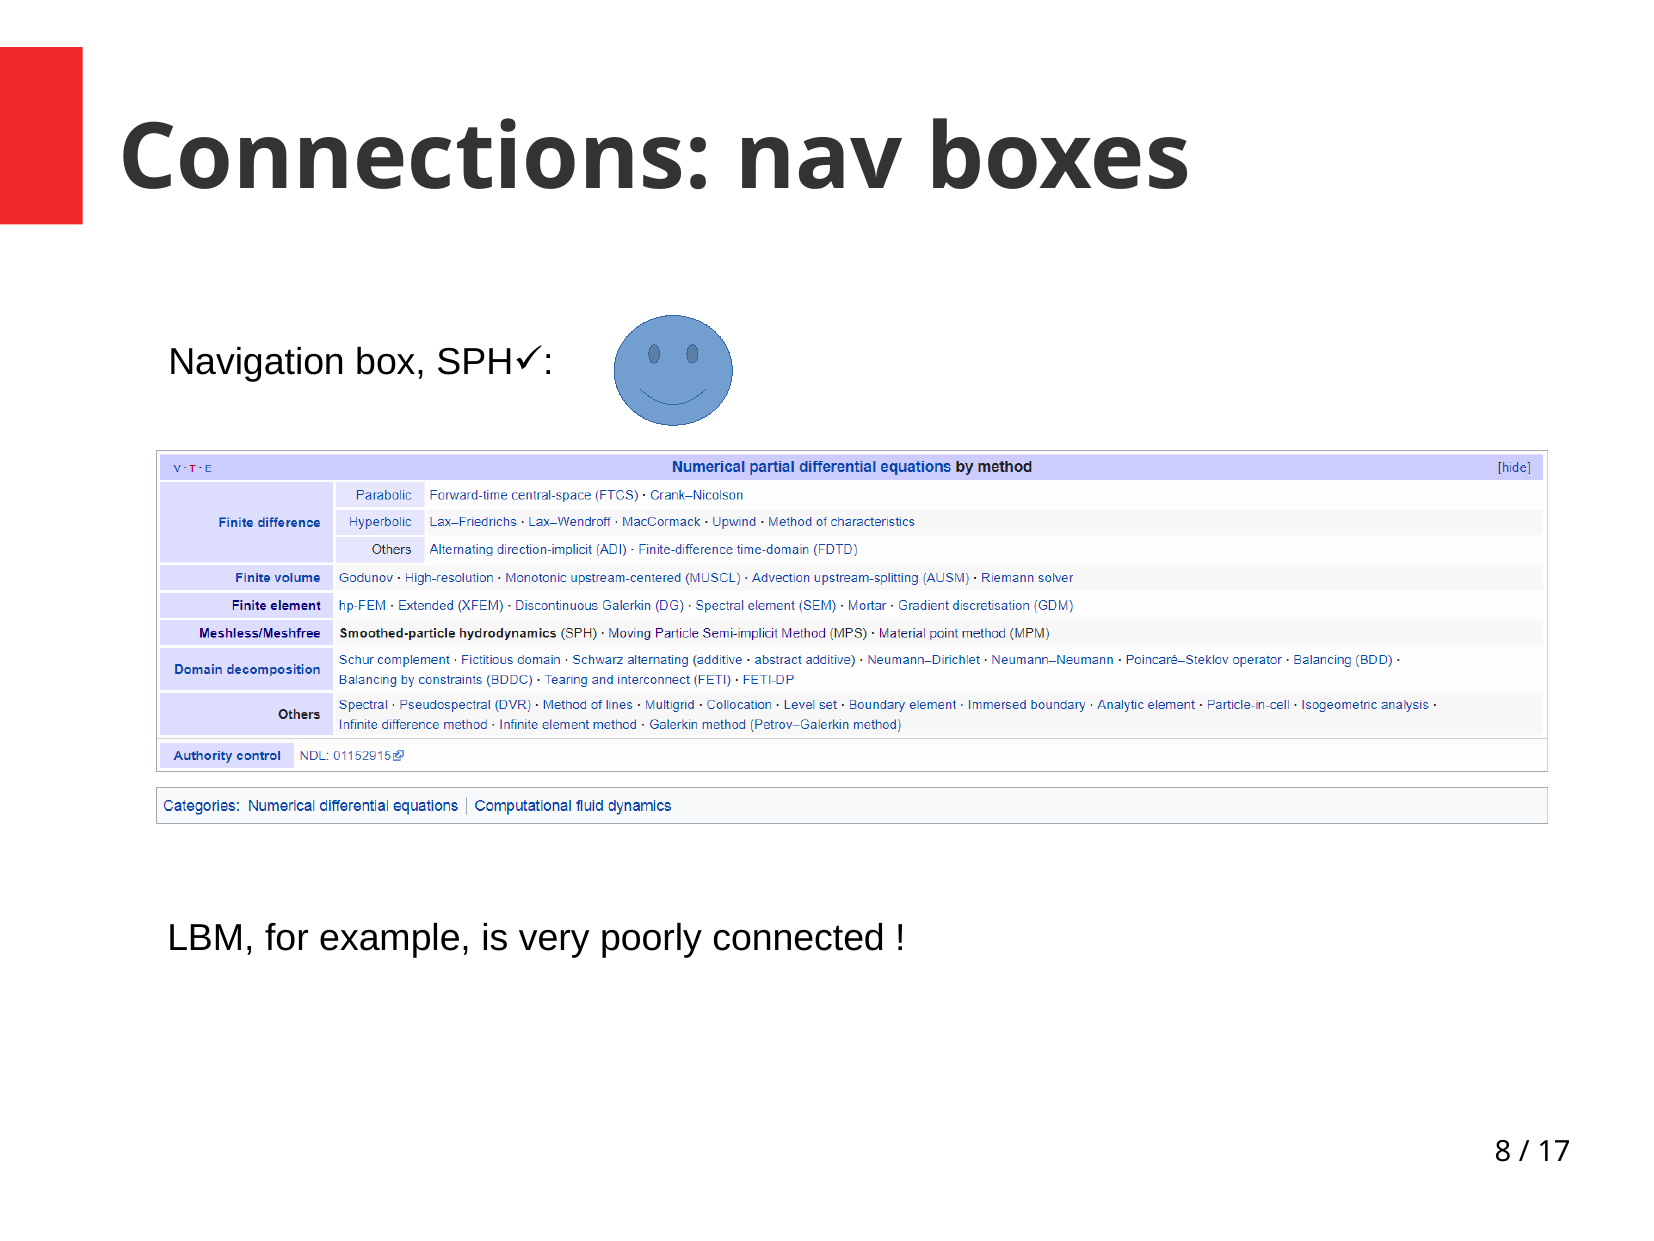

# Connections: nav boxes
Navigation box, SPH✓:
LBM, for example, is very poorly connected !
8